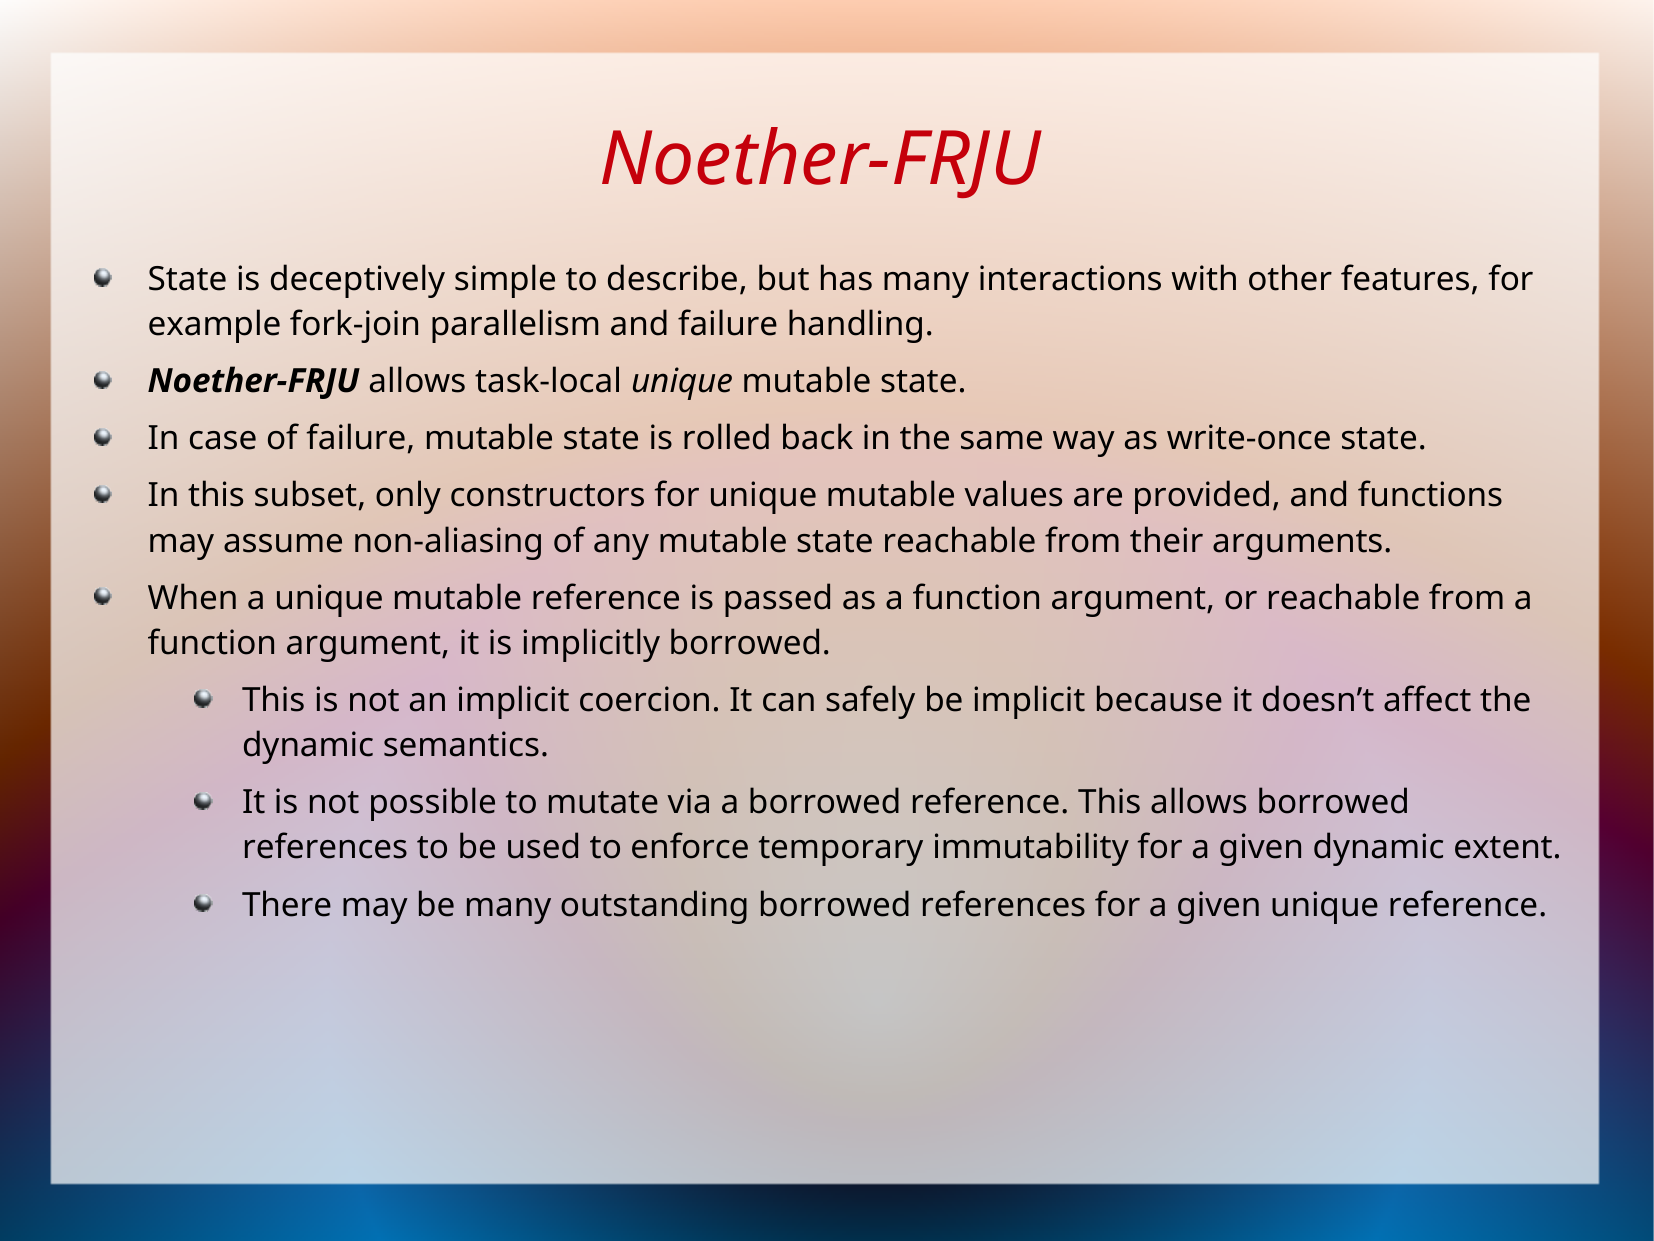

# Noether-FRJU
State is deceptively simple to describe, but has many interactions with other features, for example fork-join parallelism and failure handling.
Noether-FRJU allows task-local unique mutable state.
In case of failure, mutable state is rolled back in the same way as write-once state.
In this subset, only constructors for unique mutable values are provided, and functions may assume non-aliasing of any mutable state reachable from their arguments.
When a unique mutable reference is passed as a function argument, or reachable from a function argument, it is implicitly borrowed.
This is not an implicit coercion. It can safely be implicit because it doesn’t affect the dynamic semantics.
It is not possible to mutate via a borrowed reference. This allows borrowed references to be used to enforce temporary immutability for a given dynamic extent.
There may be many outstanding borrowed references for a given unique reference.